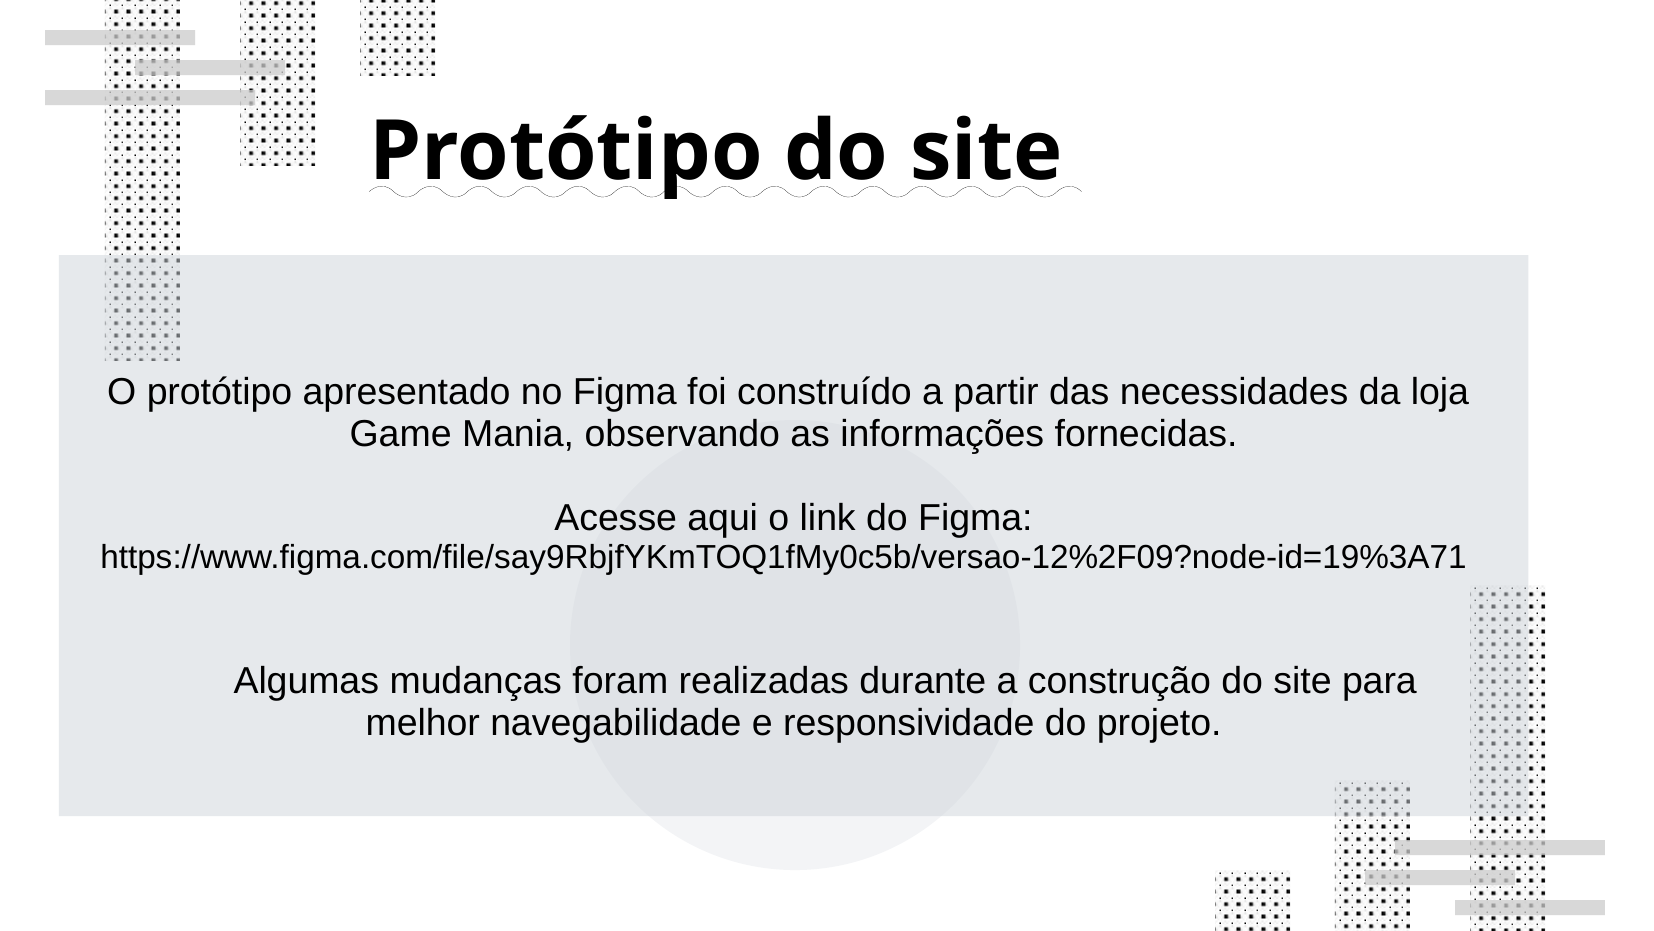

Protótipo do site
O protótipo apresentado no Figma foi construído a partir das necessidades da loja
Game Mania, observando as informações fornecidas.
Acesse aqui o link do Figma:
https://www.figma.com/file/say9RbjfYKmTOQ1fMy0c5b/versao-12%2F09?node-id=19%3A71
	Algumas mudanças foram realizadas durante a construção do site para
melhor navegabilidade e responsividade do projeto.